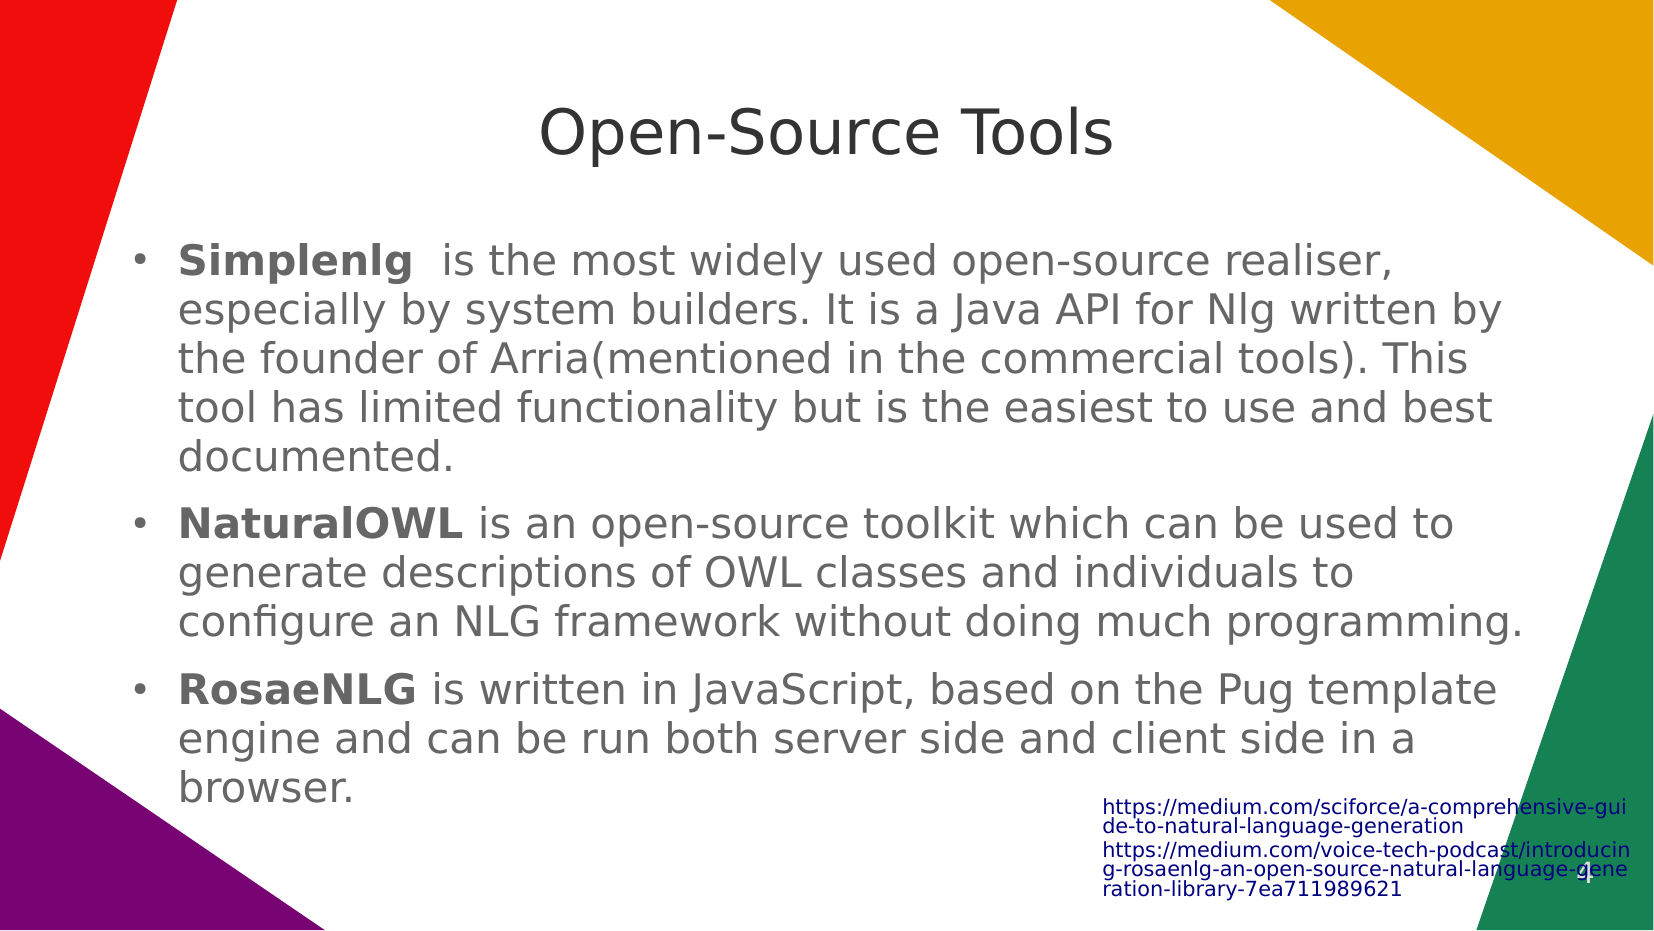

# Open-Source Tools
Simplenlg is the most widely used open-source realiser, especially by system builders. It is a Java API for Nlg written by the founder of Arria(mentioned in the commercial tools). This tool has limited functionality but is the easiest to use and best documented.
NaturalOWL is an open-source toolkit which can be used to generate descriptions of OWL classes and individuals to configure an NLG framework without doing much programming.
RosaeNLG is written in JavaScript, based on the Pug template engine and can be run both server side and client side in a browser.
https://medium.com/sciforce/a-comprehensive-guide-to-natural-language-generation
https://medium.com/voice-tech-podcast/introducing-rosaenlg-an-open-source-natural-language-generation-library-7ea711989621
4